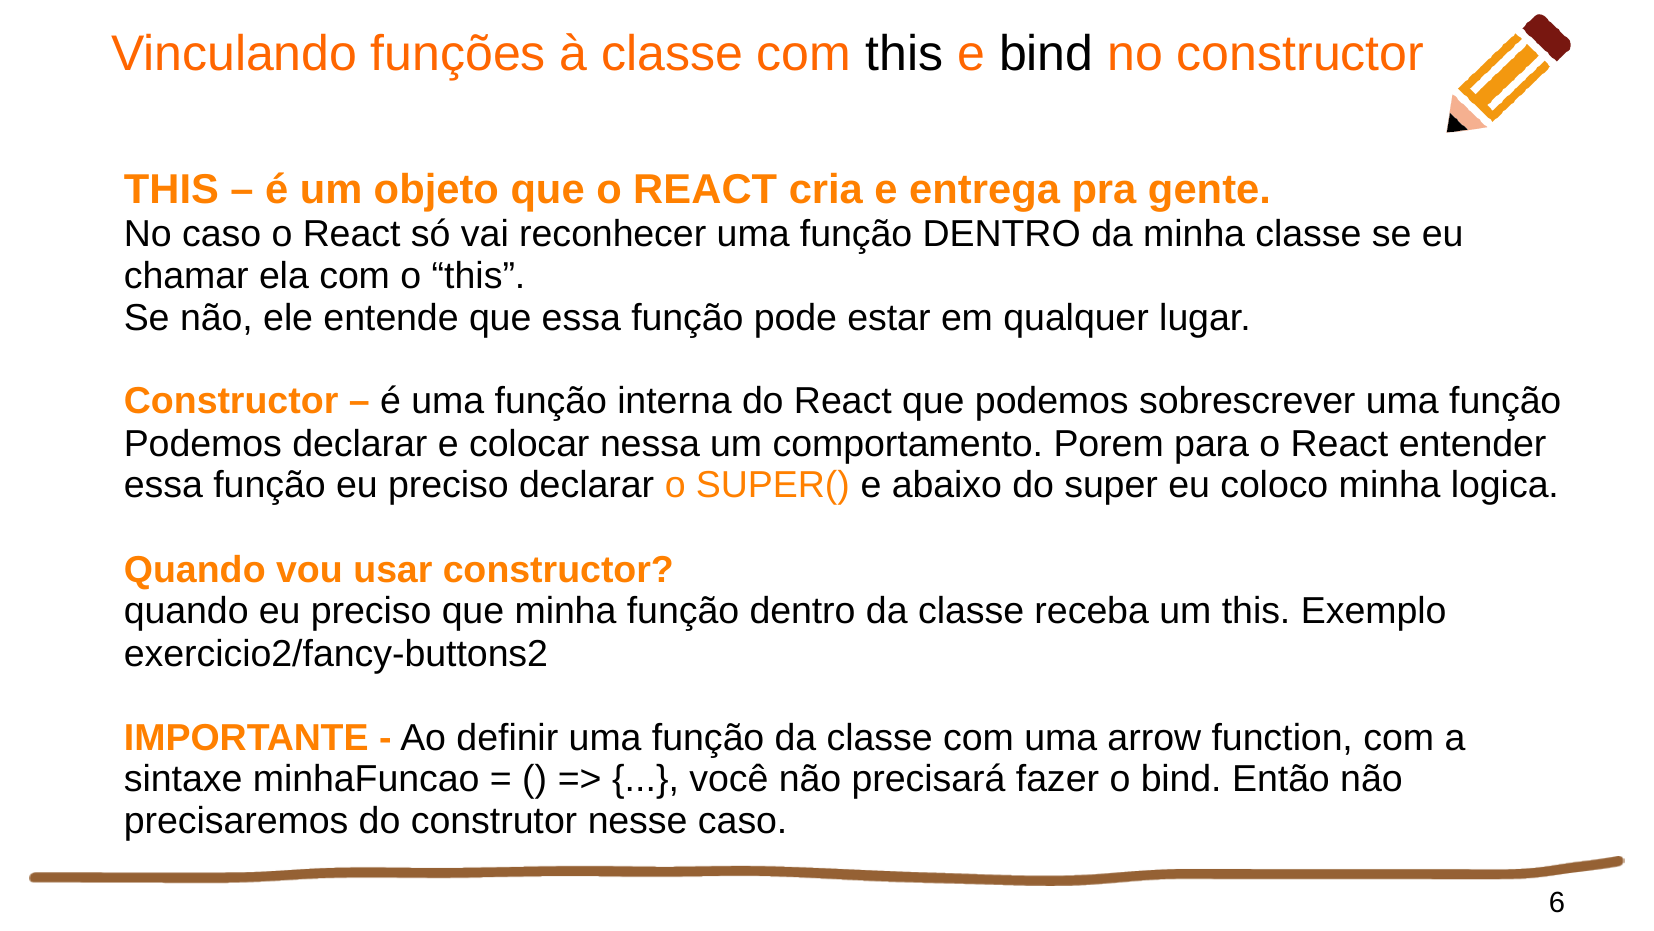

# Vinculando funções à classe com this e bind no constructor
THIS – é um objeto que o REACT cria e entrega pra gente.
No caso o React só vai reconhecer uma função DENTRO da minha classe se eu chamar ela com o “this”.
Se não, ele entende que essa função pode estar em qualquer lugar.
Constructor – é uma função interna do React que podemos sobrescrever uma função Podemos declarar e colocar nessa um comportamento. Porem para o React entender essa função eu preciso declarar o SUPER() e abaixo do super eu coloco minha logica.
Quando vou usar constructor?
quando eu preciso que minha função dentro da classe receba um this. Exemplo exercicio2/fancy-buttons2
IMPORTANTE - Ao definir uma função da classe com uma arrow function, com a sintaxe minhaFuncao = () => {...}, você não precisará fazer o bind. Então não precisaremos do construtor nesse caso.
6